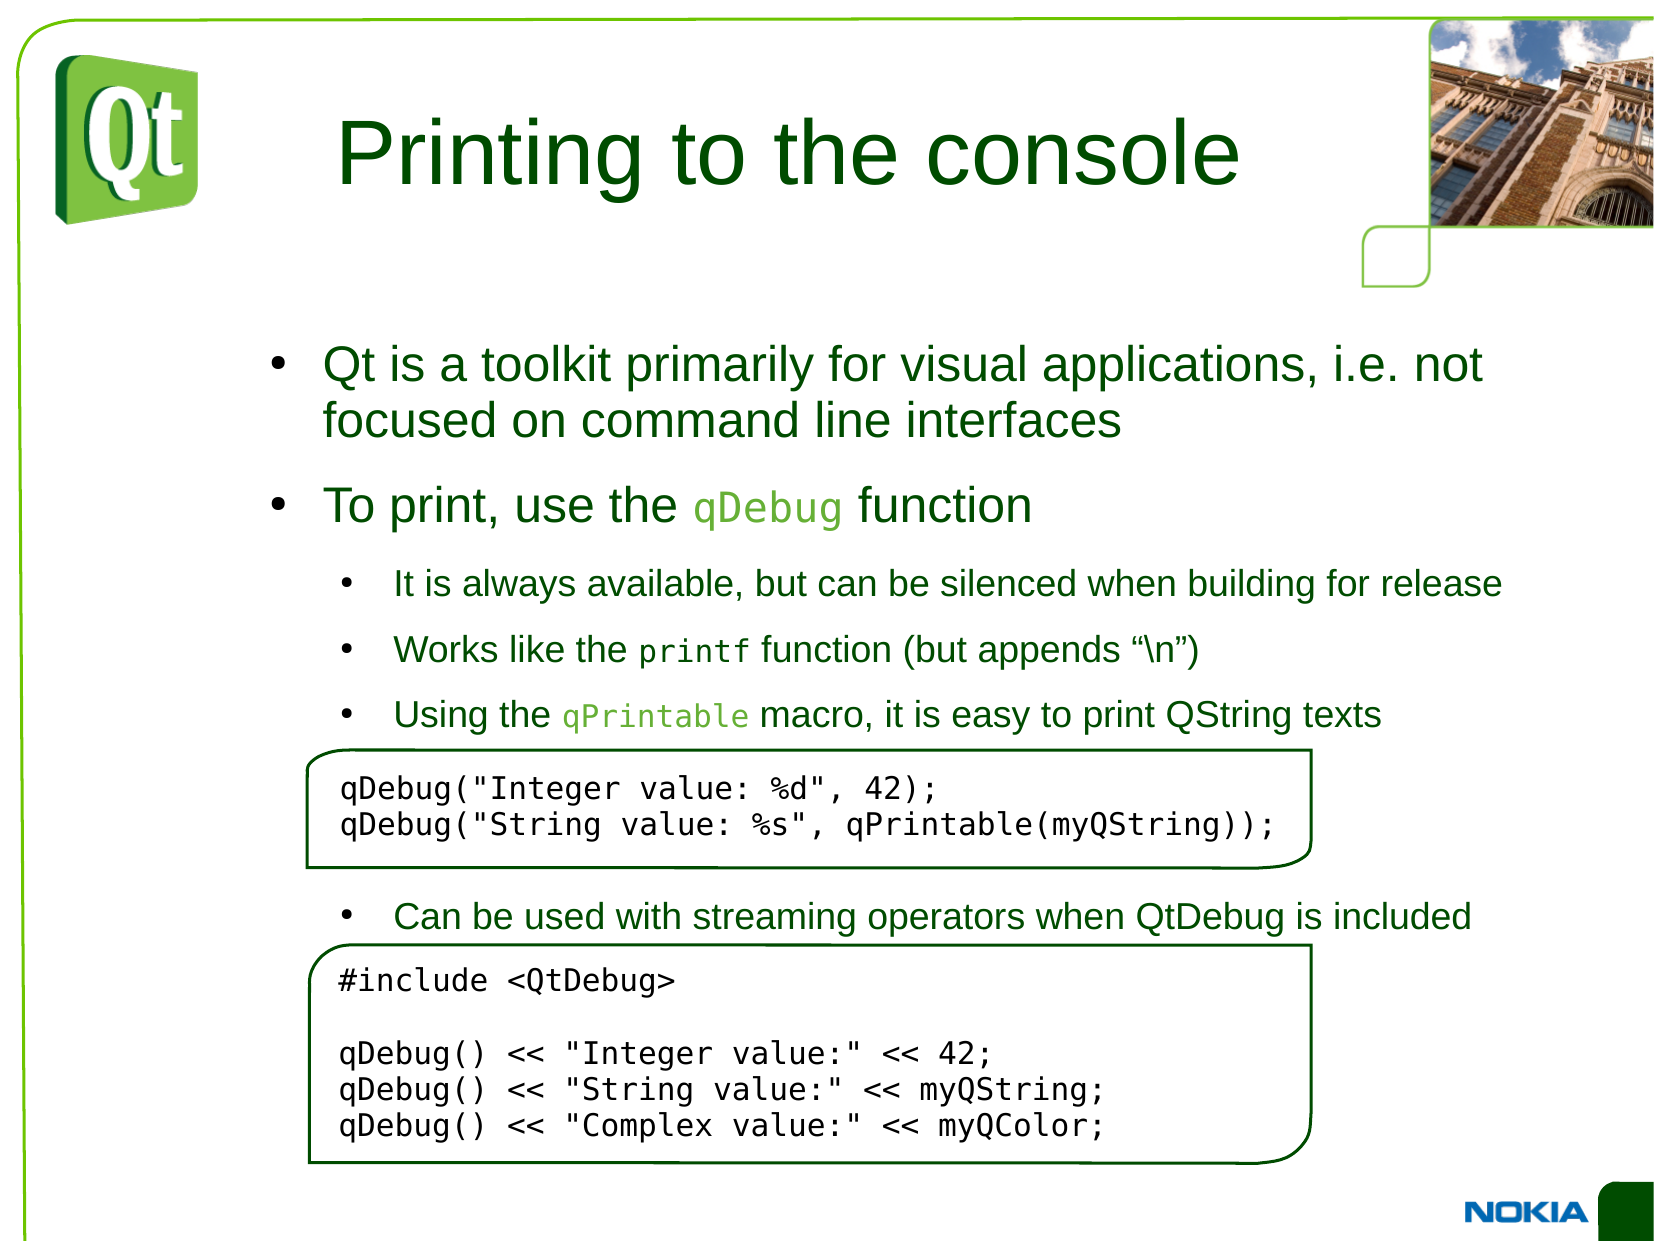

# Printing to the console
Qt is a toolkit primarily for visual applications, i.e. not focused on command line interfaces
To print, use the qDebug function
It is always available, but can be silenced when building for release
Works like the printf function (but appends “\n”)
Using the qPrintable macro, it is easy to print QString texts
Can be used with streaming operators when QtDebug is included
qDebug("Integer value: %d", 42);
qDebug("String value: %s", qPrintable(myQString));
#include <QtDebug>
qDebug() << "Integer value:" << 42;
qDebug() << "String value:" << myQString;
qDebug() << "Complex value:" << myQColor;